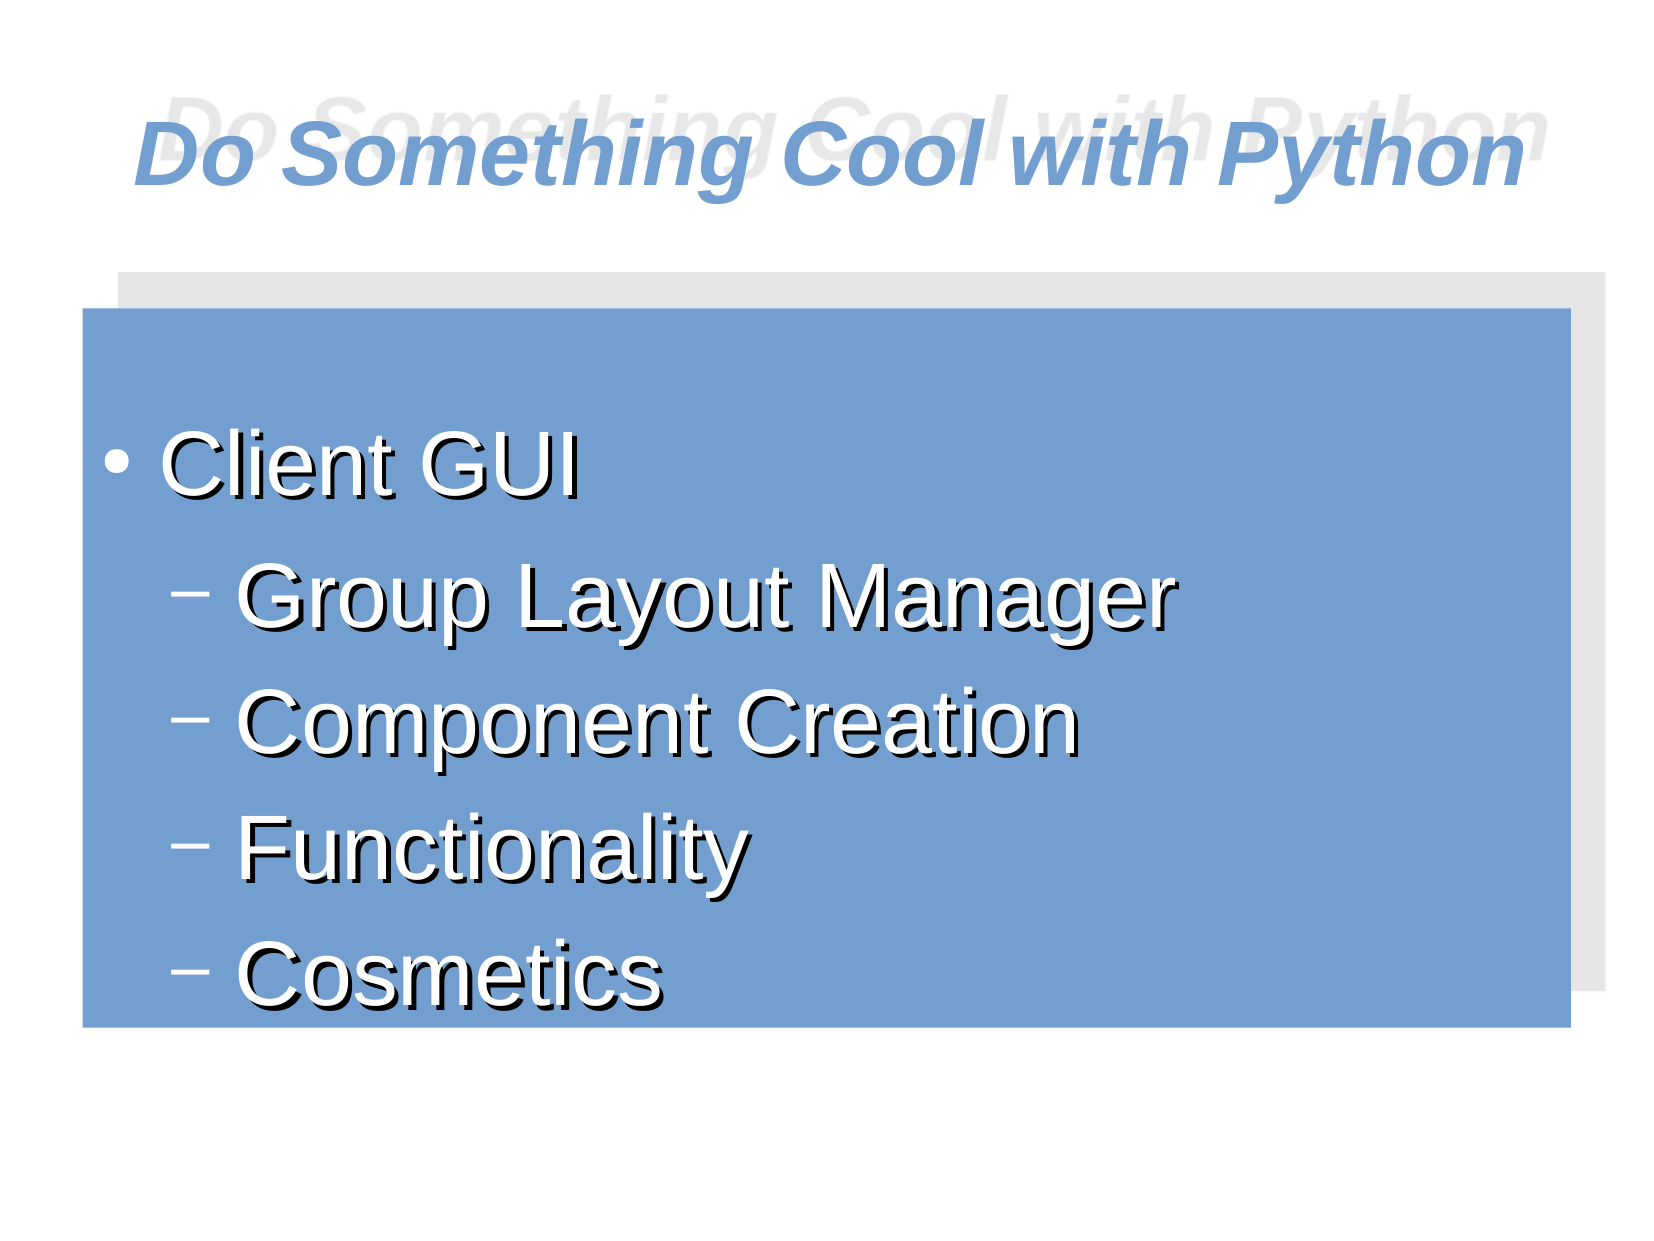

# Do Something Cool with Python
 Client GUI
 Group Layout Manager
 Component Creation
 Functionality
 Cosmetics